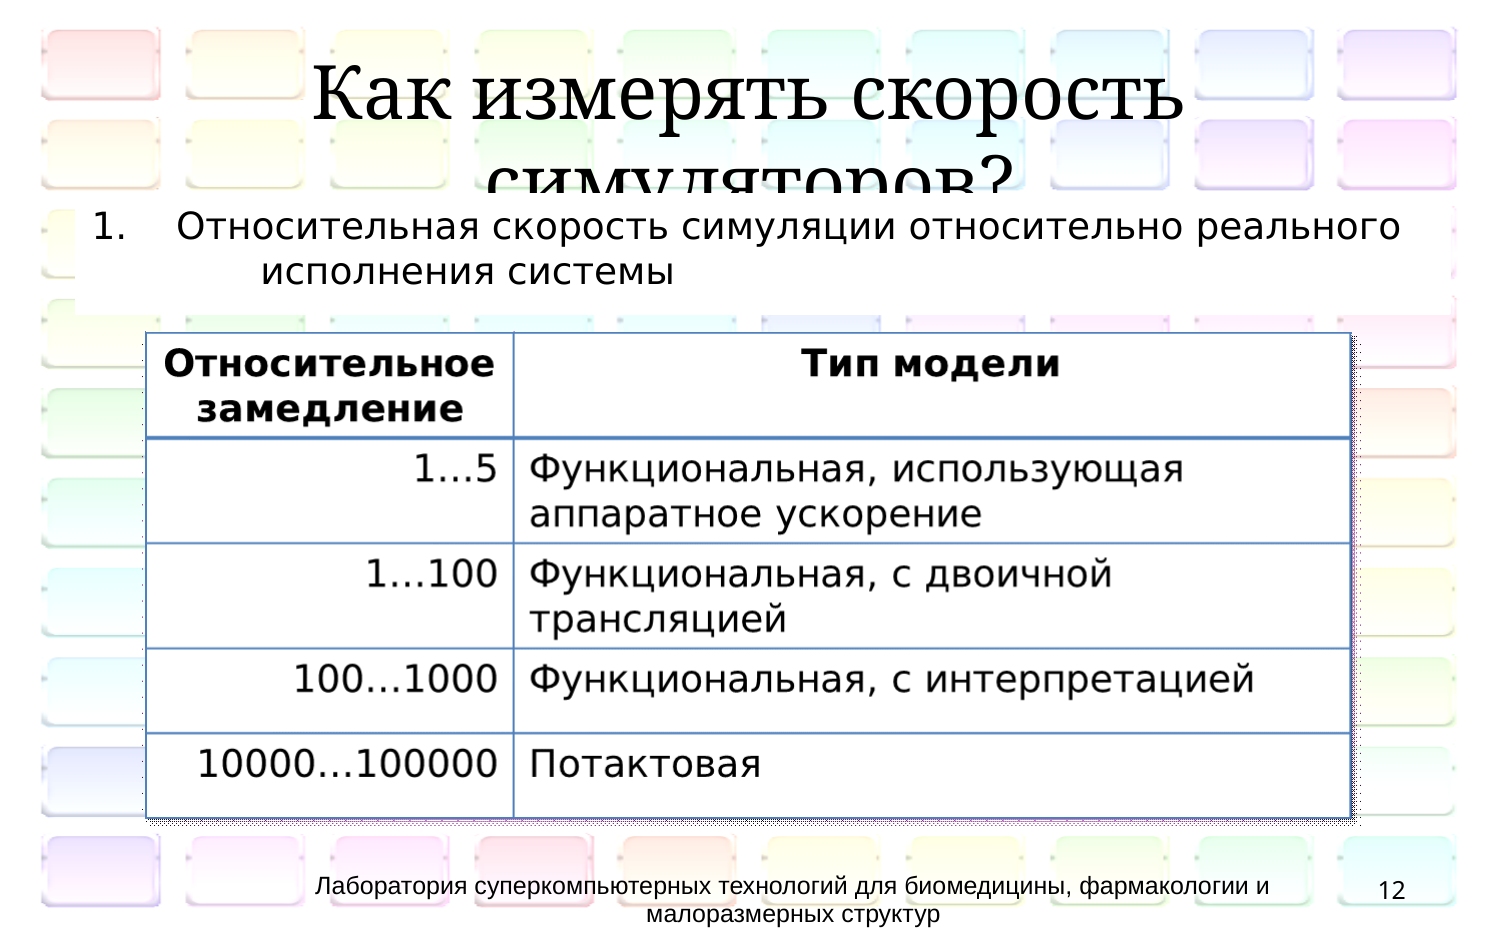

# Как измерять скорость симуляторов?
Относительная скорость симуляции относительно реального исполнения системы
Лаборатория суперкомпьютерных технологий для биомедицины, фармакологии и малоразмерных структур